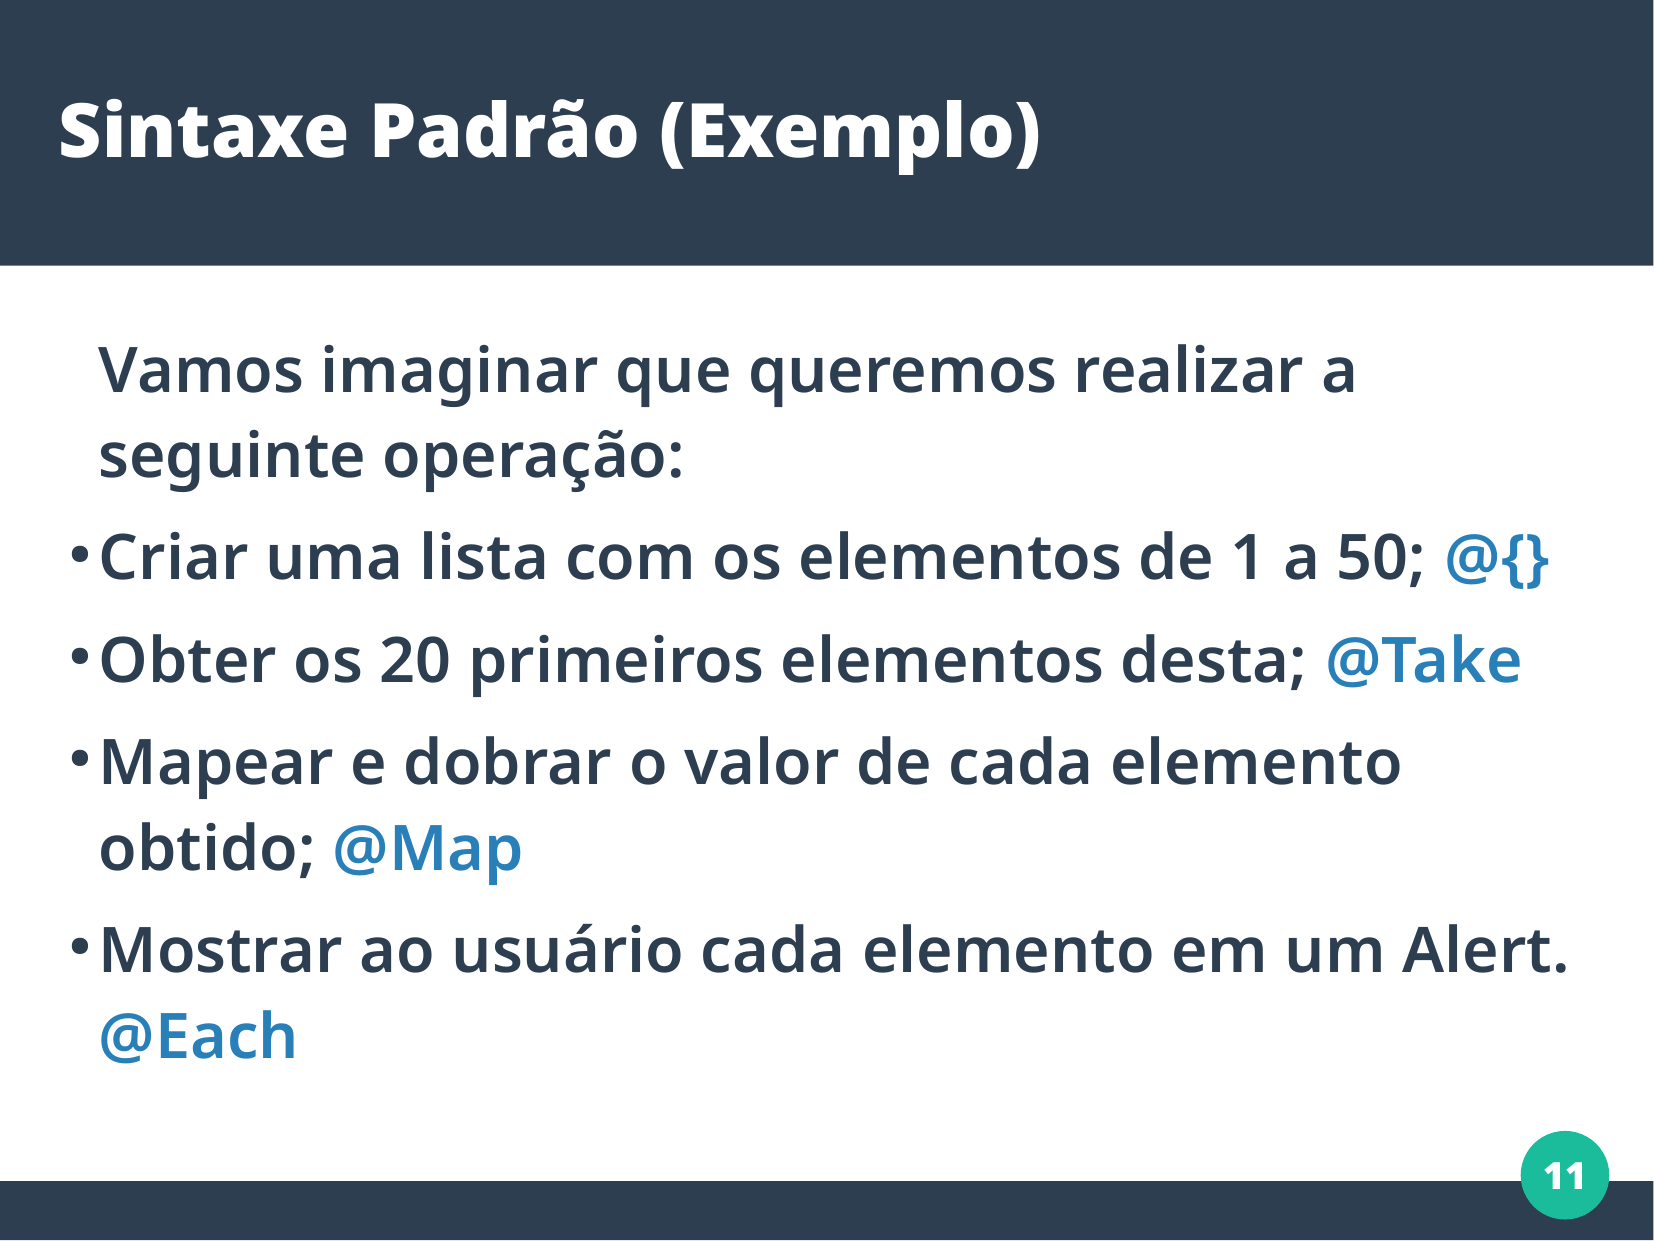

# Sintaxe Padrão (Exemplo)
Vamos imaginar que queremos realizar a seguinte operação:
Criar uma lista com os elementos de 1 a 50; @{}
Obter os 20 primeiros elementos desta; @Take
Mapear e dobrar o valor de cada elemento obtido; @Map
Mostrar ao usuário cada elemento em um Alert. @Each
11